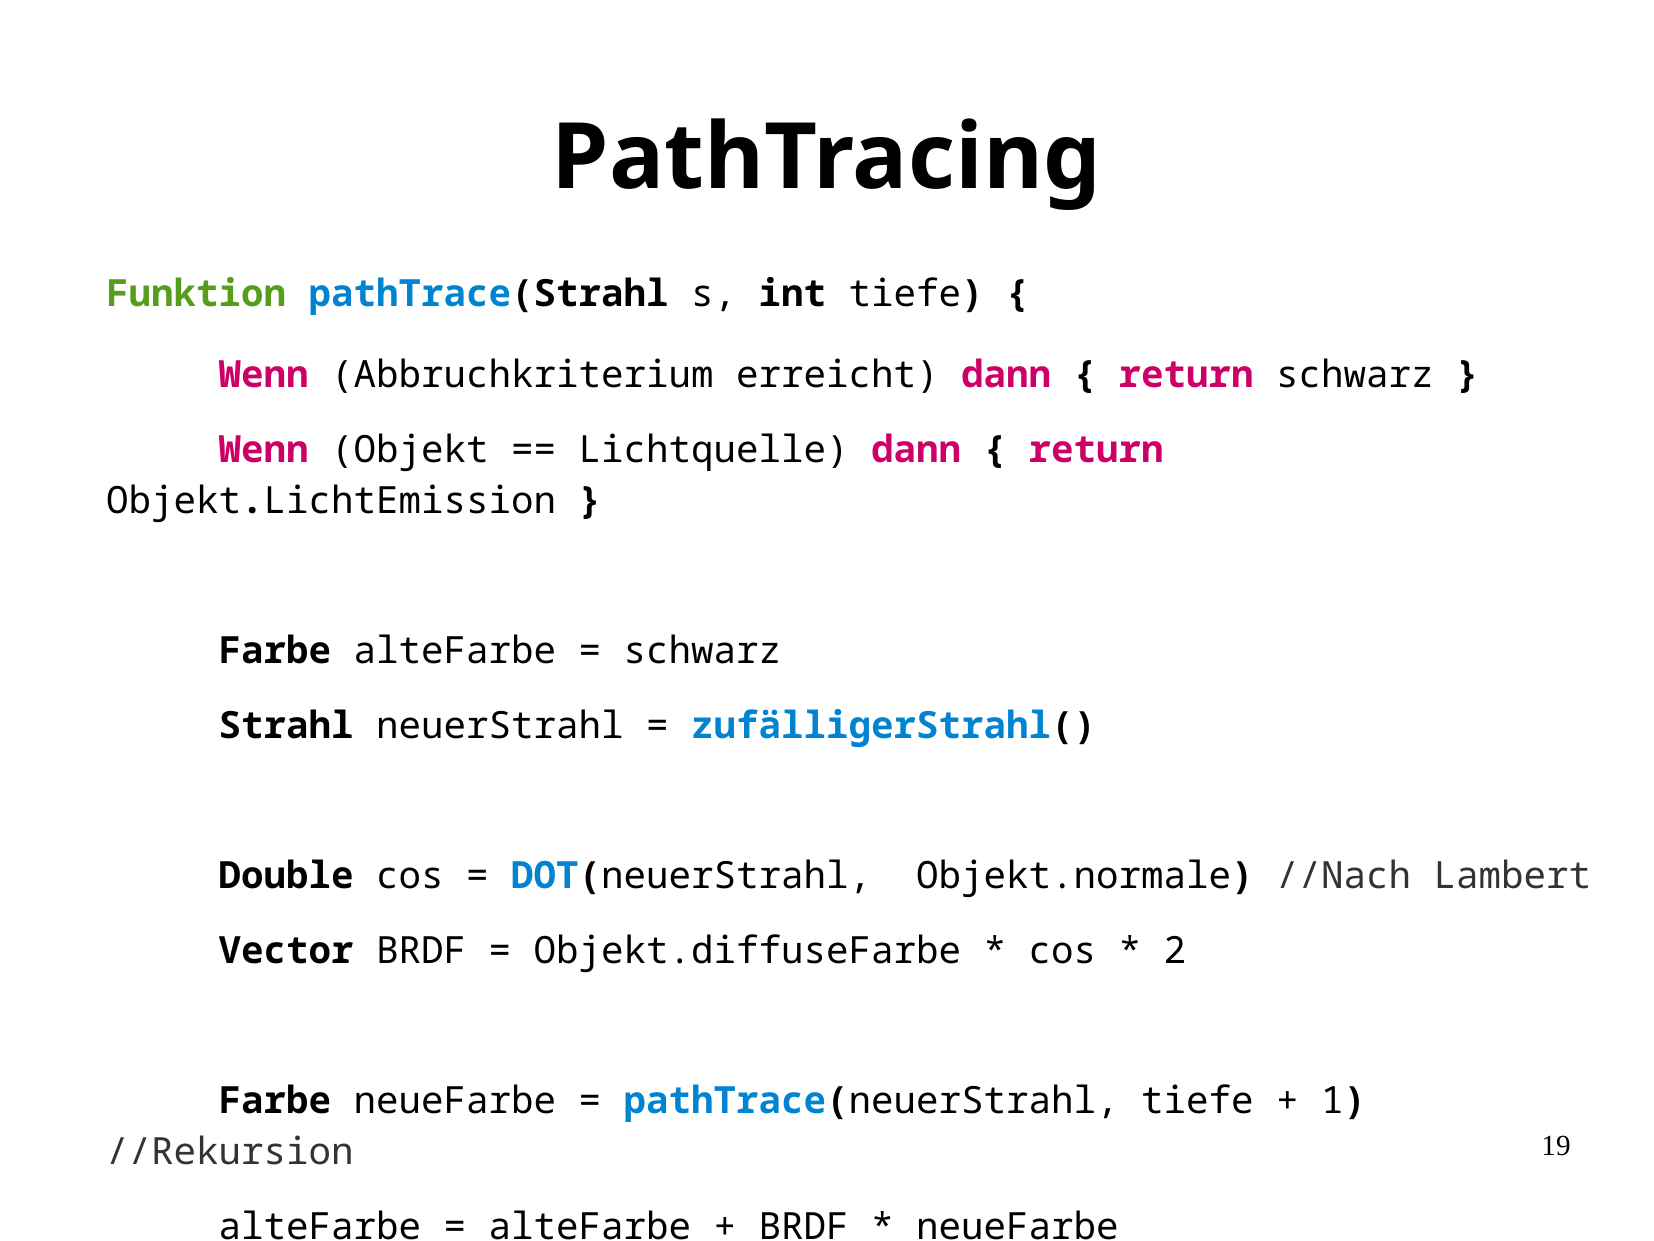

# PathTracing
Funktion pathTrace(Strahl s, int tiefe) {
 Wenn (Abbruchkriterium erreicht) dann { return schwarz }
 Wenn (Objekt == Lichtquelle) dann { return Objekt.LichtEmission }
 Farbe alteFarbe = schwarz
 Strahl neuerStrahl = zufälligerStrahl()
 Double cos = DOT(neuerStrahl, Objekt.normale) //Nach Lambert
 Vector BRDF = Objekt.diffuseFarbe * cos * 2
 Farbe neueFarbe = pathTrace(neuerStrahl, tiefe + 1) //Rekursion
 alteFarbe = alteFarbe + BRDF * neueFarbe
 Return alteFarbe;
}
19